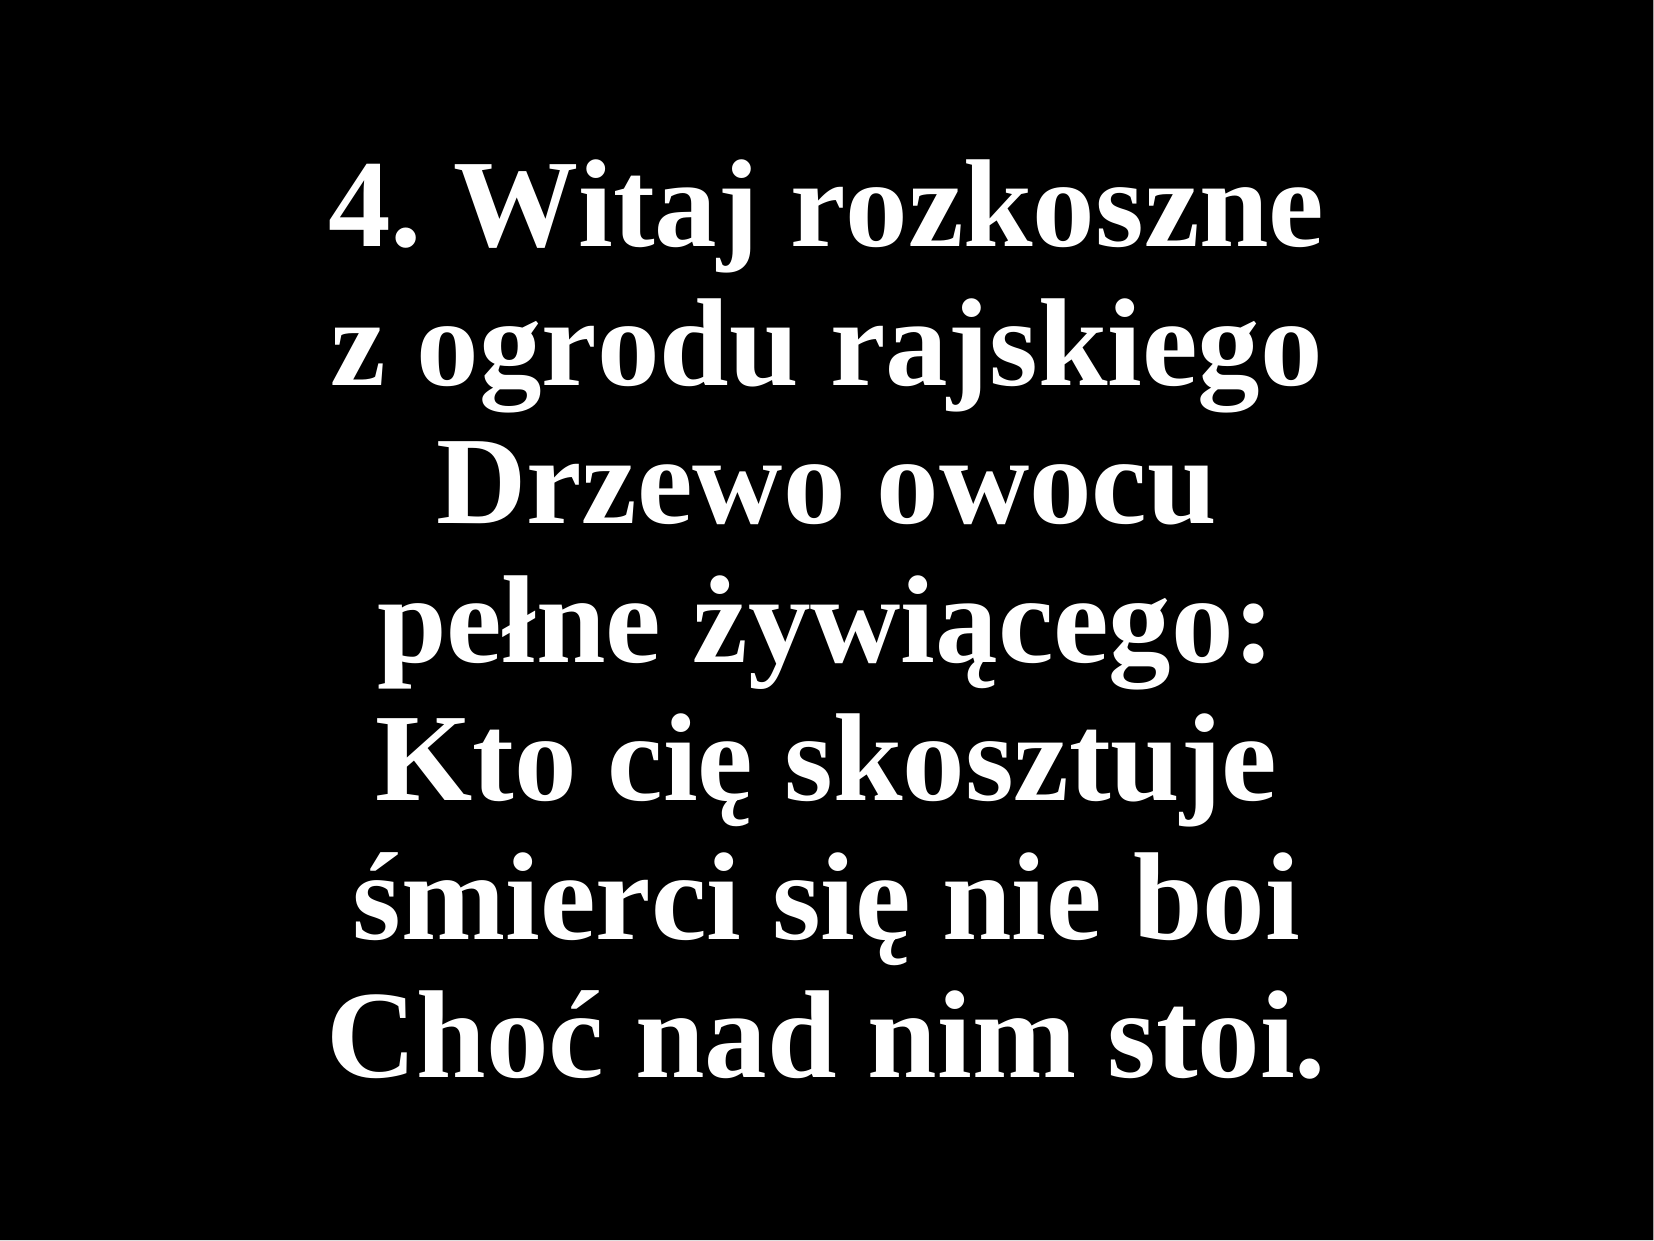

# 4. Witaj rozkoszne z ogrodu rajskiego Drzewo owocu pełne żywiącego: Kto cię skosztuje śmierci się nie boi Choć nad nim stoi.